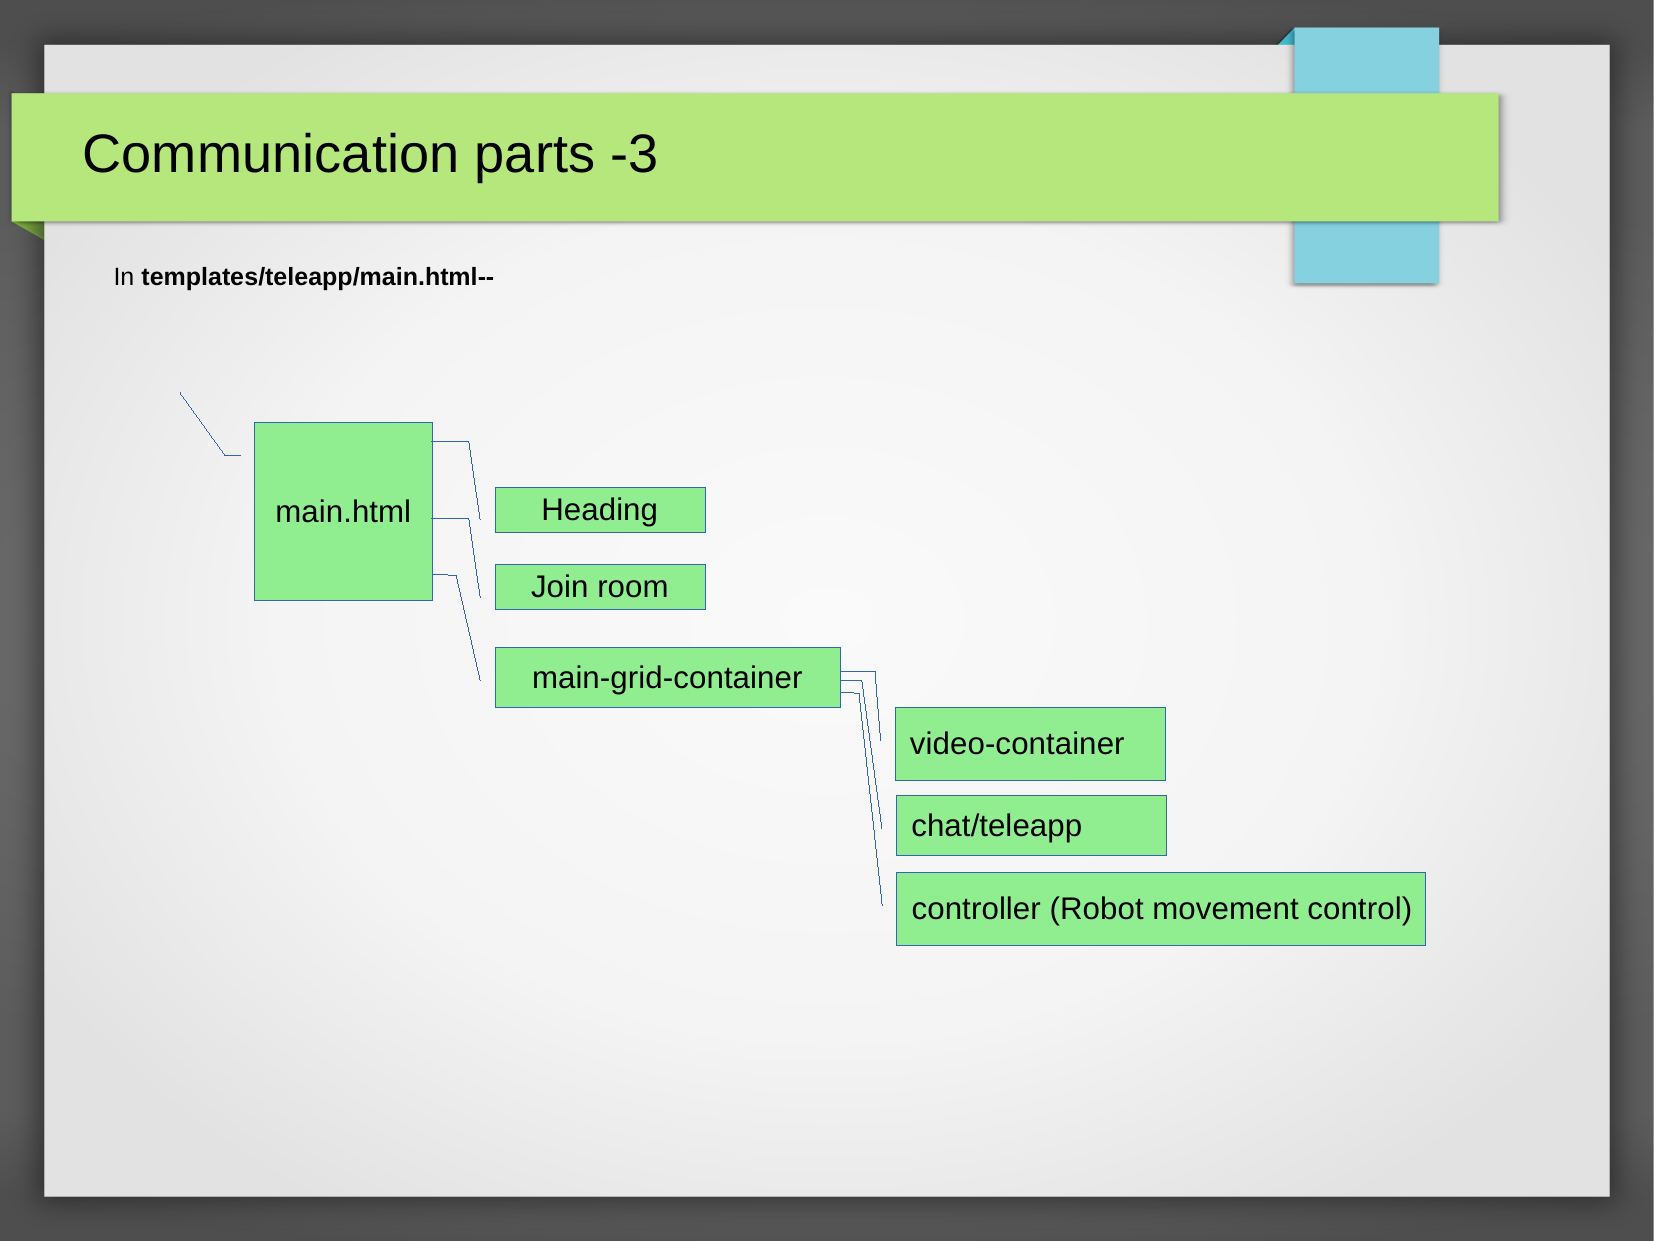

# Communication parts -3
In templates/teleapp/main.html--
main.html
Heading
Join room
main-grid-container
video-container
chat/teleapp
controller (Robot movement control)